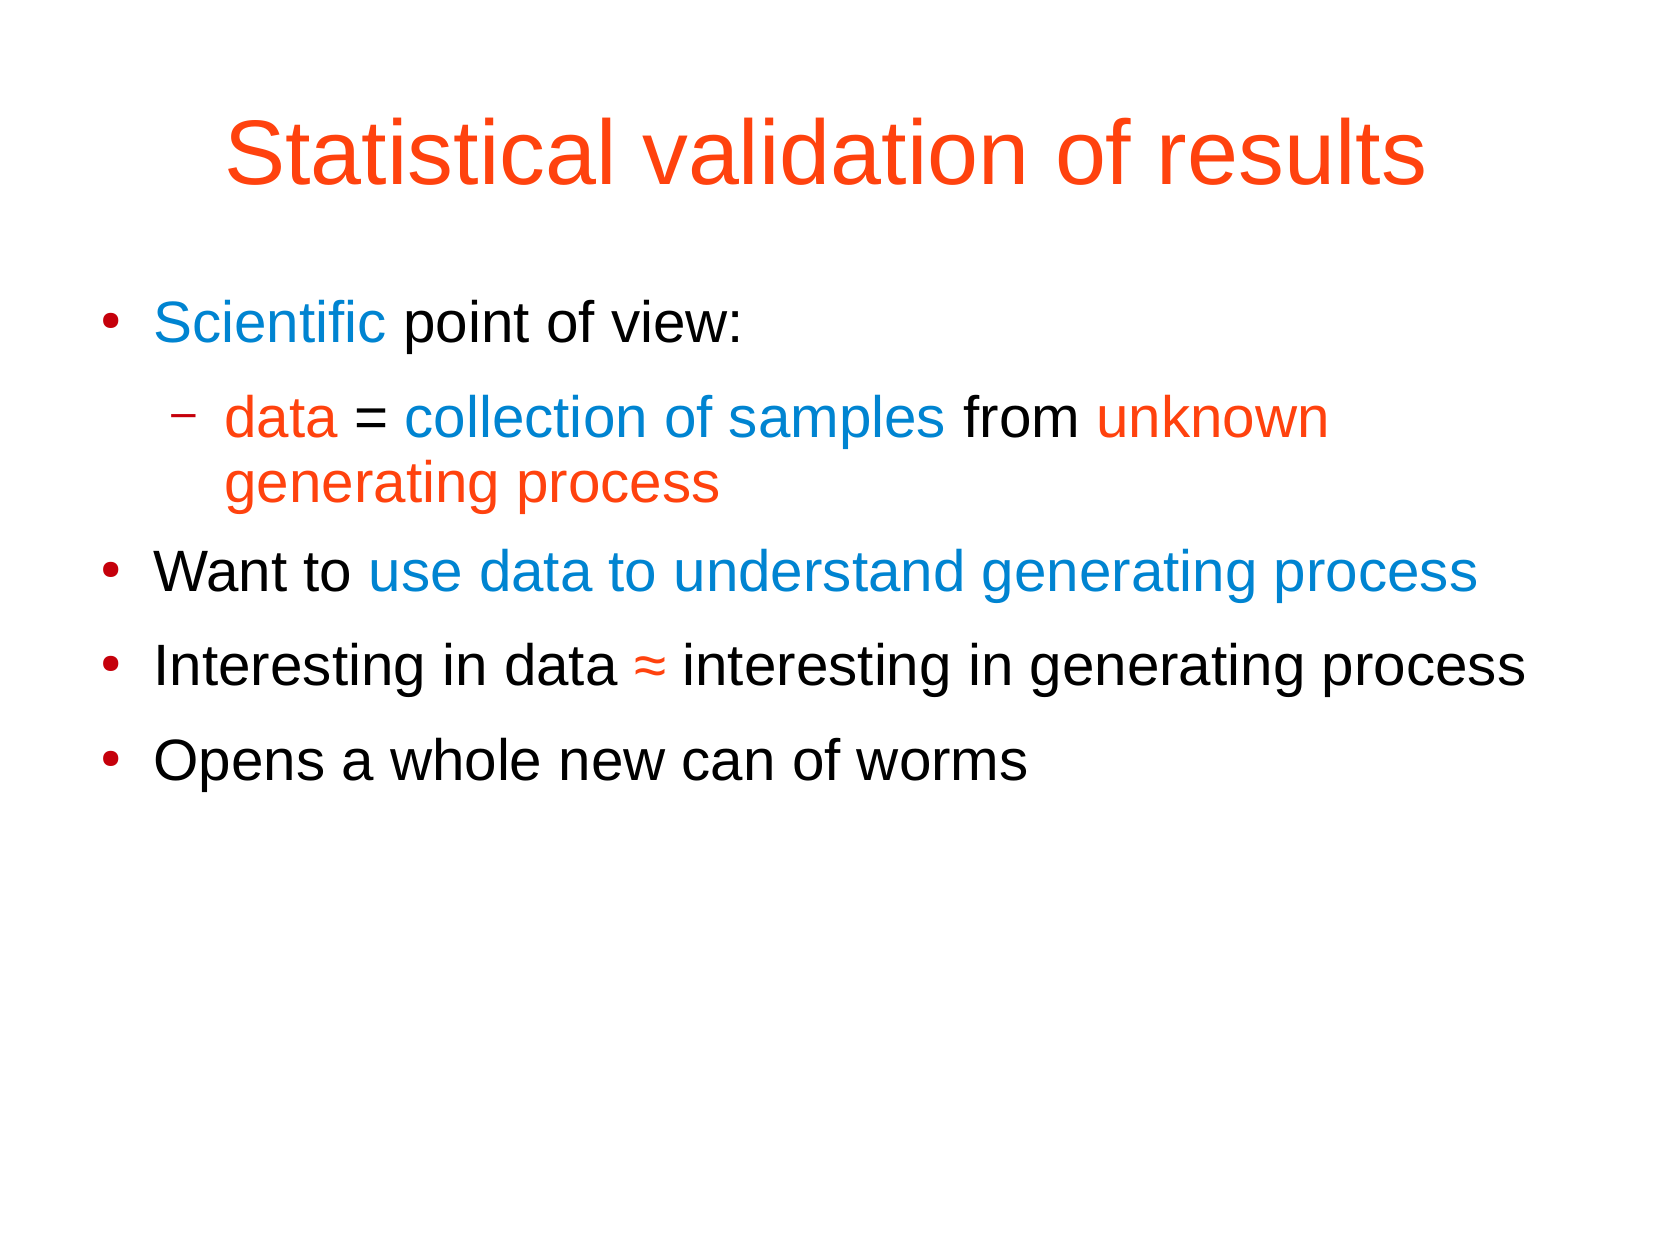

# Statistical validation of results
Scientific point of view:
data = collection of samples from unknown generating process
Want to use data to understand generating process
Interesting in data ≈ interesting in generating process
Opens a whole new can of worms